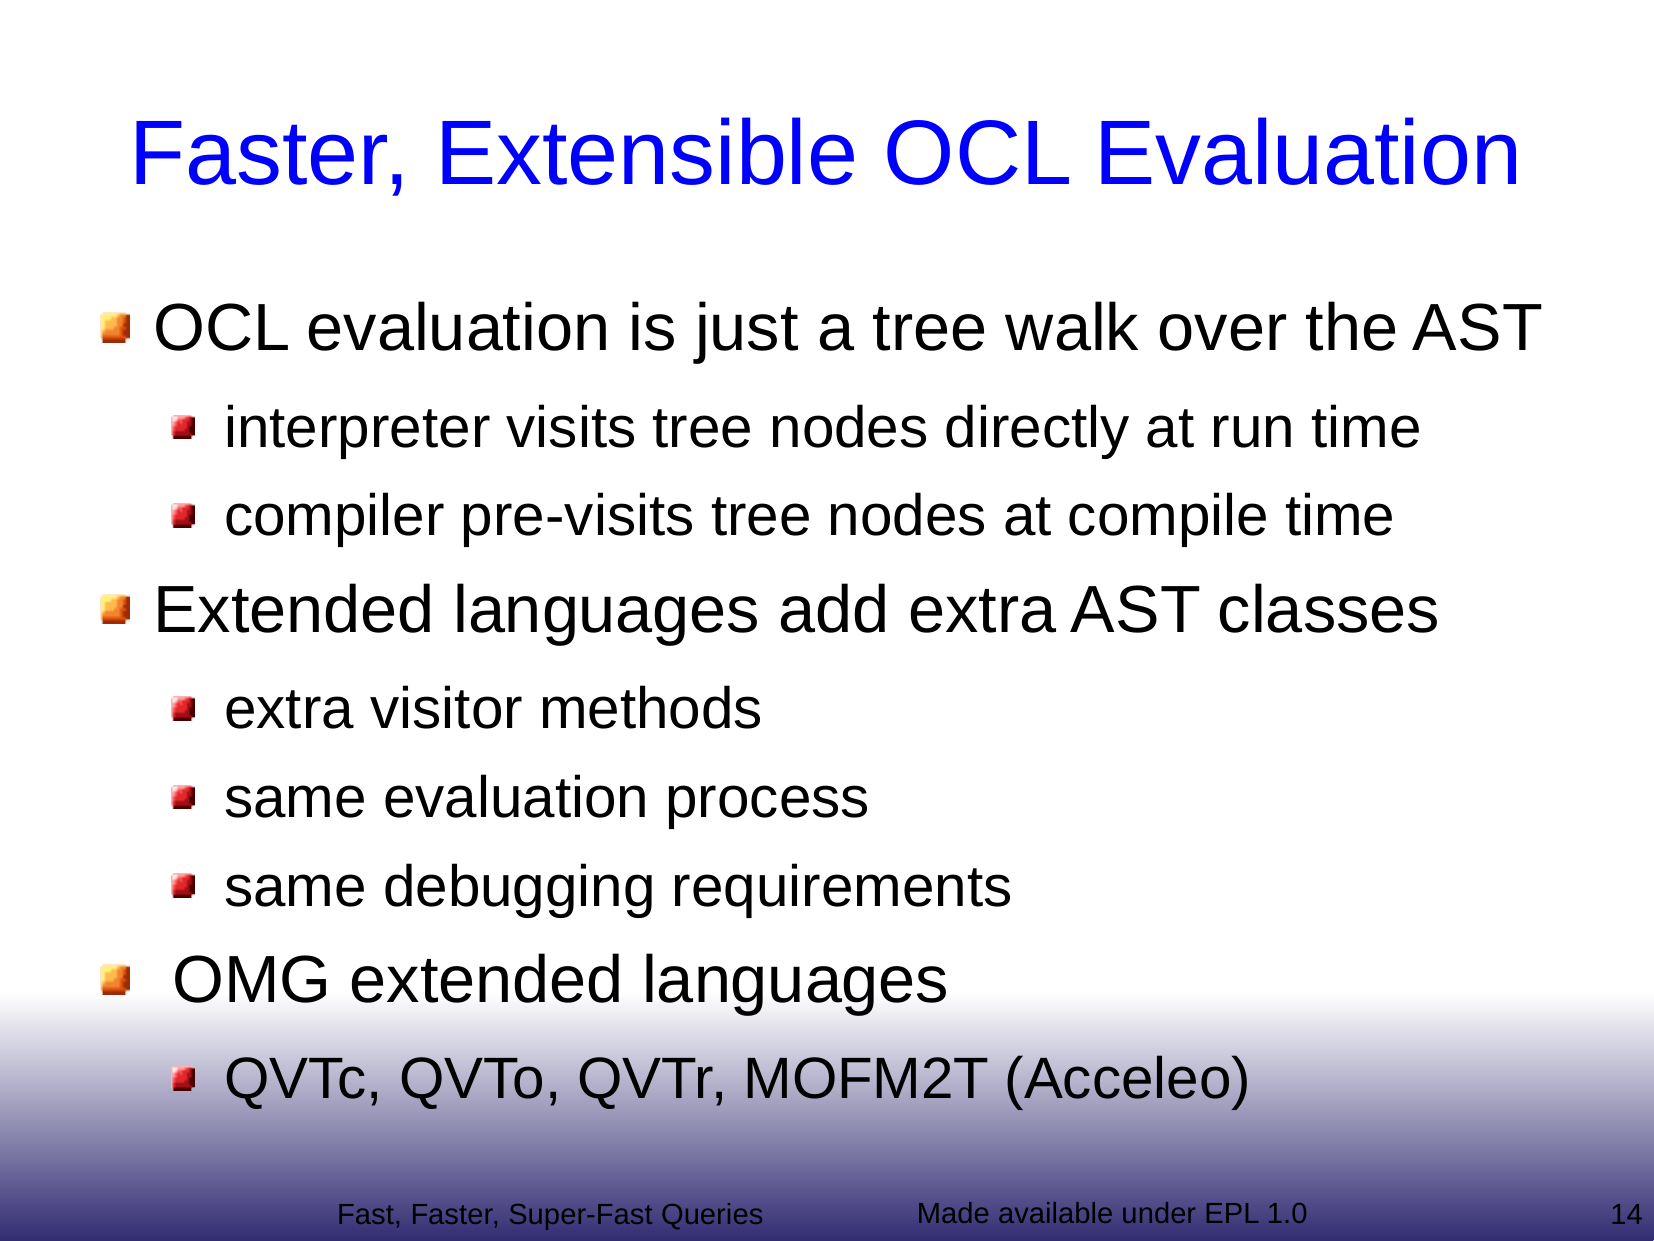

# Faster, Extensible OCL Evaluation
OCL evaluation is just a tree walk over the AST
interpreter visits tree nodes directly at run time
compiler pre-visits tree nodes at compile time
Extended languages add extra AST classes
extra visitor methods
same evaluation process
same debugging requirements
 OMG extended languages
QVTc, QVTo, QVTr, MOFM2T (Acceleo)
Fast, Faster, Super-Fast Queries
14